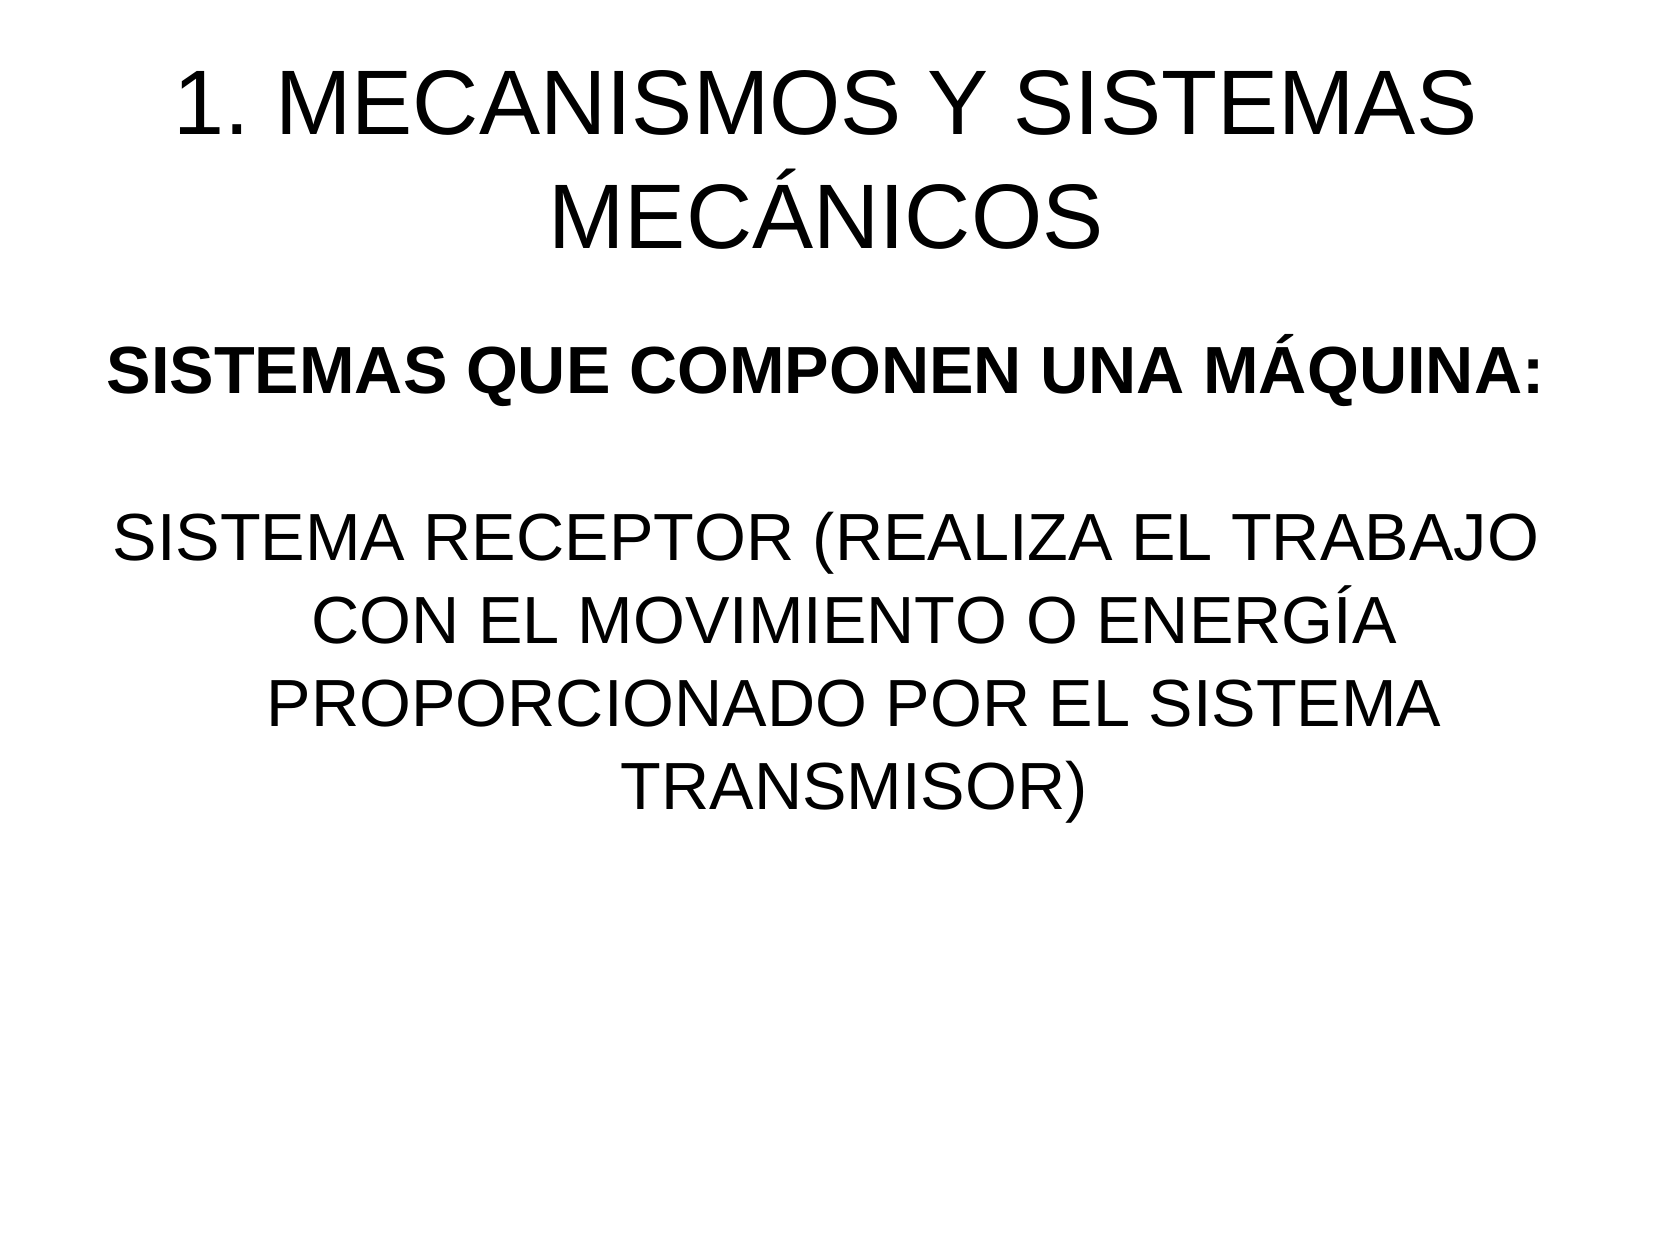

# 1. MECANISMOS Y SISTEMAS MECÁNICOS
SISTEMAS QUE COMPONEN UNA MÁQUINA:
SISTEMA RECEPTOR (REALIZA EL TRABAJO CON EL MOVIMIENTO O ENERGÍA PROPORCIONADO POR EL SISTEMA TRANSMISOR)